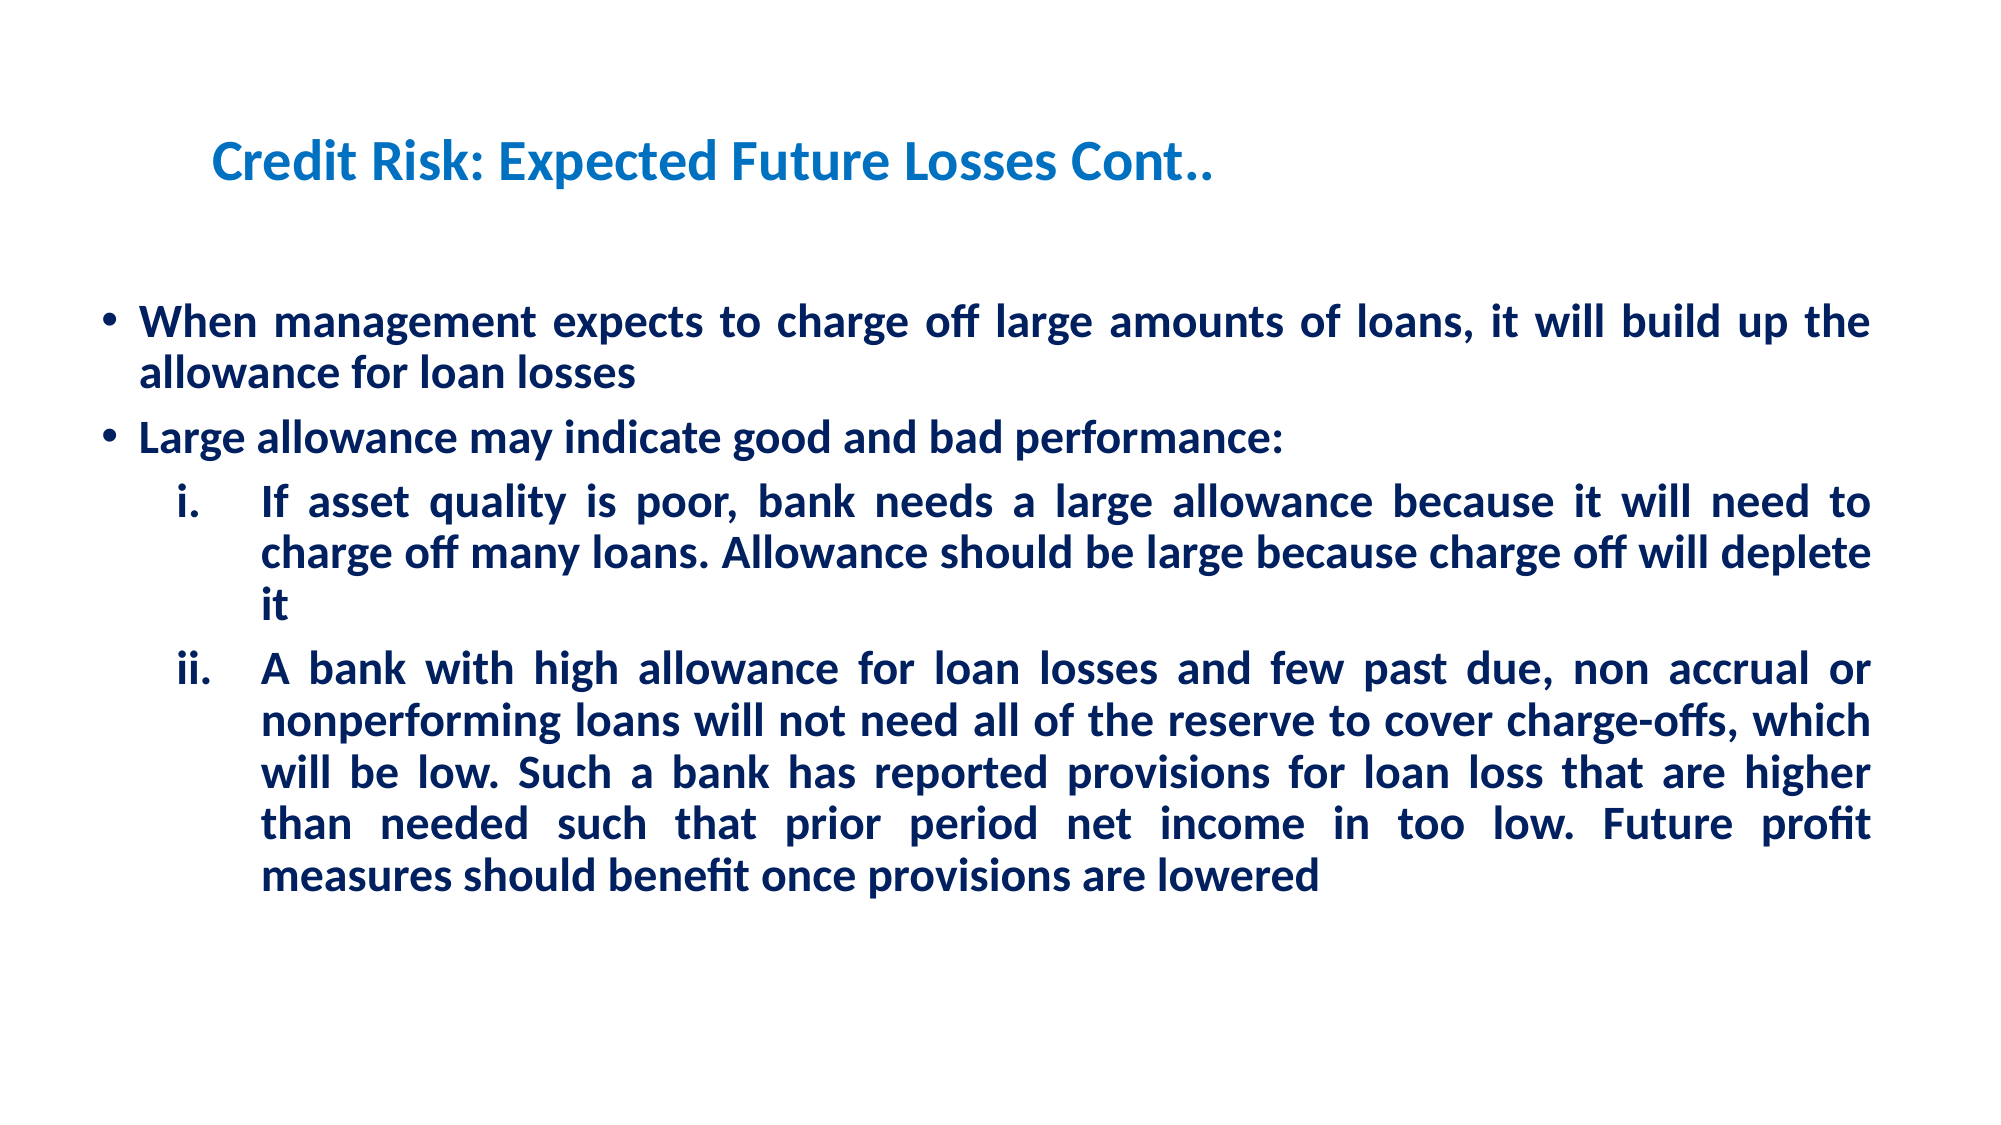

Credit Risk: Expected Future Losses Cont..
# When management expects to charge off large amounts of loans, it will build up the allowance for loan losses
Large allowance may indicate good and bad performance:
If asset quality is poor, bank needs a large allowance because it will need to charge off many loans. Allowance should be large because charge off will deplete it
A bank with high allowance for loan losses and few past due, non accrual or nonperforming loans will not need all of the reserve to cover charge-offs, which will be low. Such a bank has reported provisions for loan loss that are higher than needed such that prior period net income in too low. Future profit measures should benefit once provisions are lowered